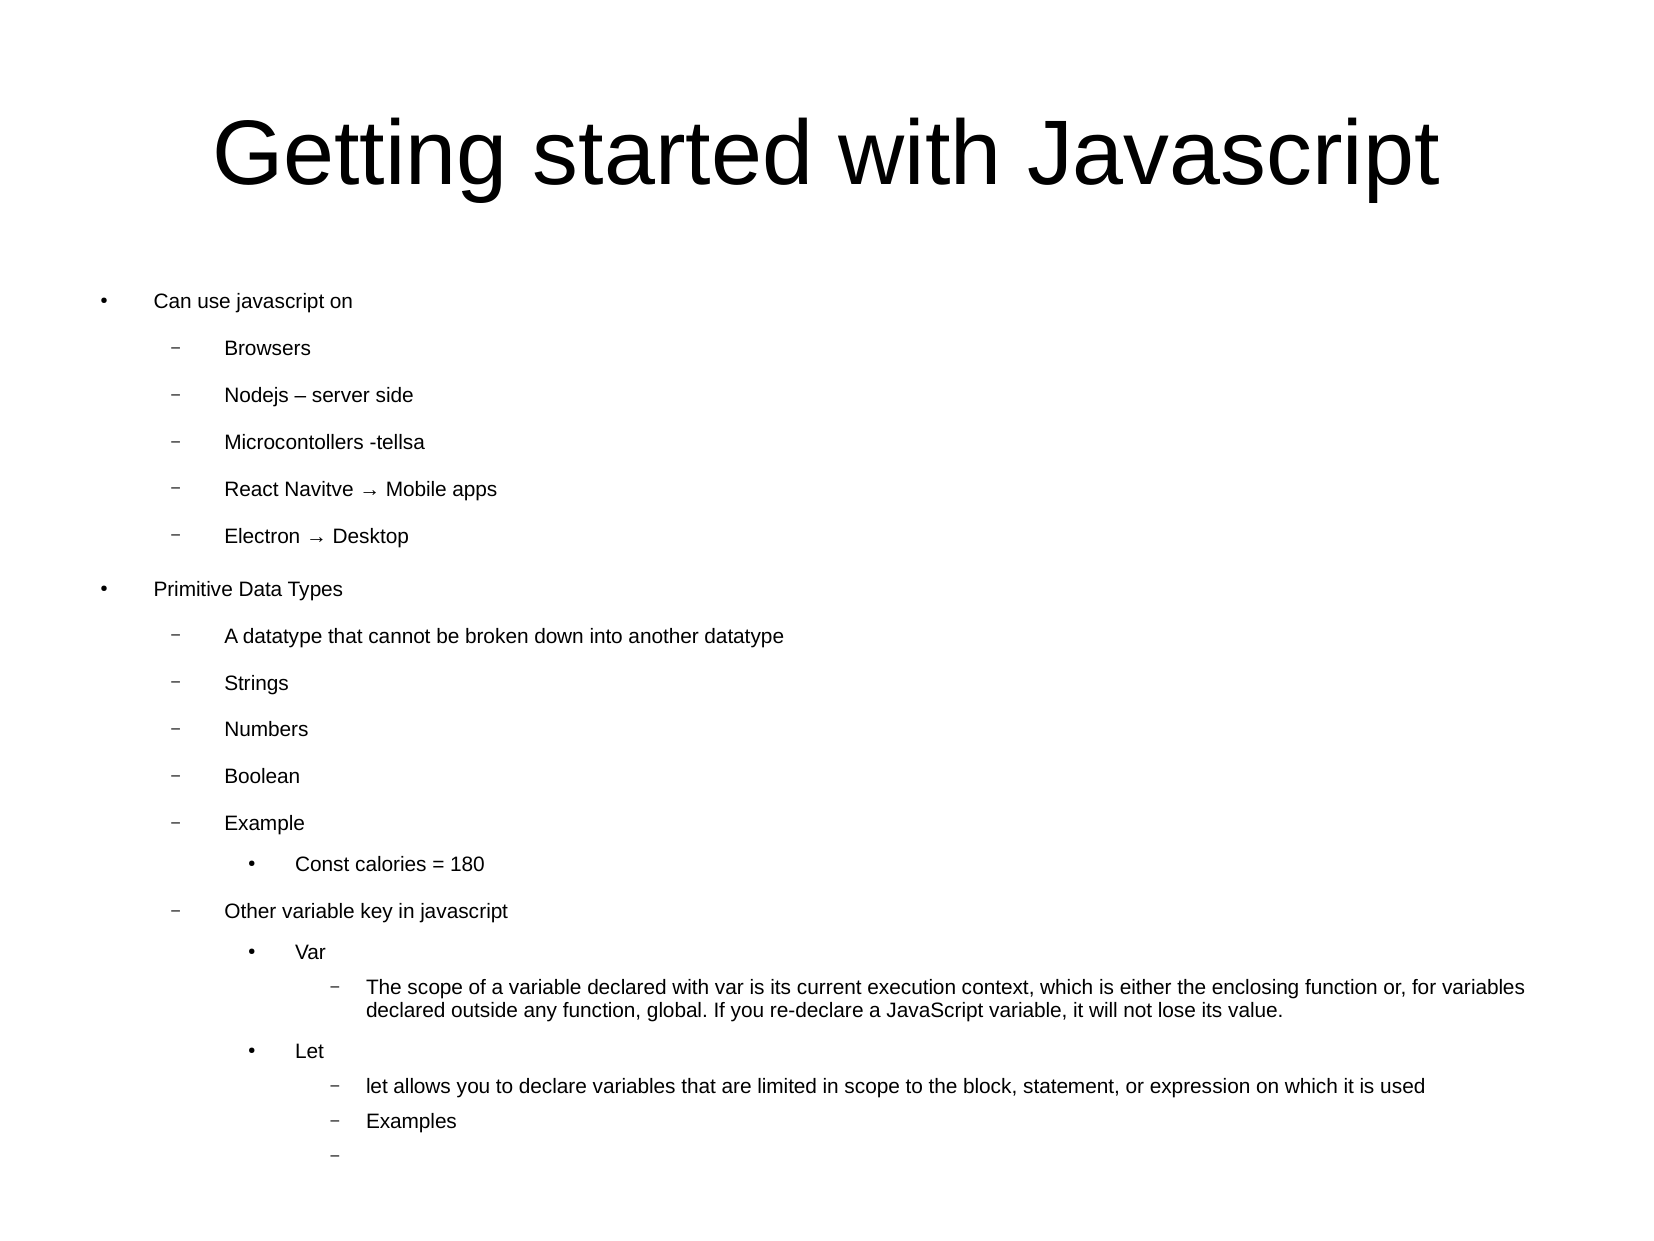

# Getting started with Javascript
Can use javascript on
Browsers
Nodejs – server side
Microcontollers -tellsa
React Navitve → Mobile apps
Electron → Desktop
Primitive Data Types
A datatype that cannot be broken down into another datatype
Strings
Numbers
Boolean
Example
Const calories = 180
Other variable key in javascript
Var
The scope of a variable declared with var is its current execution context, which is either the enclosing function or, for variables declared outside any function, global. If you re-declare a JavaScript variable, it will not lose its value.
Let
let allows you to declare variables that are limited in scope to the block, statement, or expression on which it is used
Examples